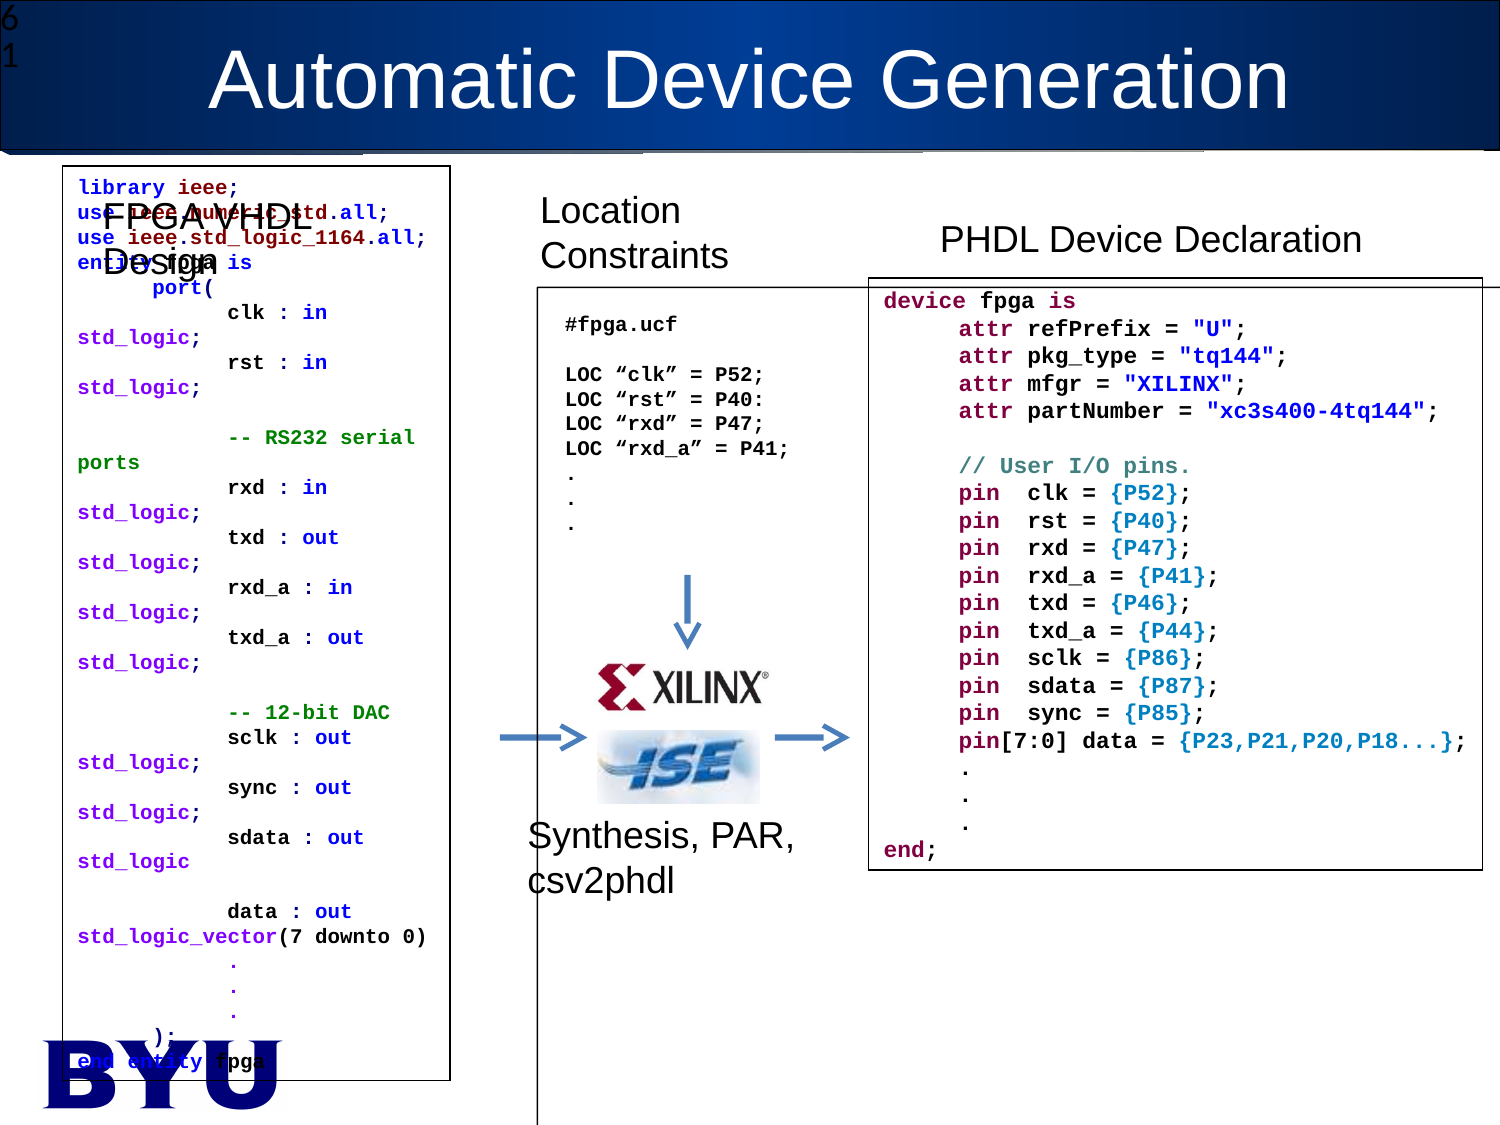

# Automatic Device Generation
library ieee;
use ieee.numeric_std.all;
use ieee.std_logic_1164.all;
entity fpga is
	port(
		clk : in std_logic;
		rst : in std_logic;
		-- RS232 serial ports
		rxd : in std_logic;
		txd : out std_logic;
		rxd_a : in std_logic;
		txd_a : out std_logic;
		-- 12-bit DAC
		sclk : out std_logic;
		sync : out std_logic;
		sdata : out std_logic
		data : out std_logic_vector(7 downto 0)
		.
		.
		.
	);
end entity fpga;
Location Constraints
FPGA VHDL Design
PHDL Device Declaration
device fpga is
	attr refPrefix = "U";
	attr pkg_type = "tq144";
	attr mfgr = "XILINX";
	attr partNumber = "xc3s400-4tq144";
	// User I/O pins.
	pin clk = {P52};
	pin rst = {P40};
	pin rxd = {P47};
	pin rxd_a = {P41};
	pin txd = {P46};
	pin txd_a = {P44};
	pin sclk = {P86};
	pin sdata = {P87};
	pin sync = {P85};
	pin[7:0] data = {P23,P21,P20,P18...};
	.
	.
	.
end;
#fpga.ucf
LOC “clk” = P52;
LOC “rst” = P40:
LOC “rxd” = P47;
LOC “rxd_a” = P41;
.
.
.
Synthesis, PAR,
csv2phdl